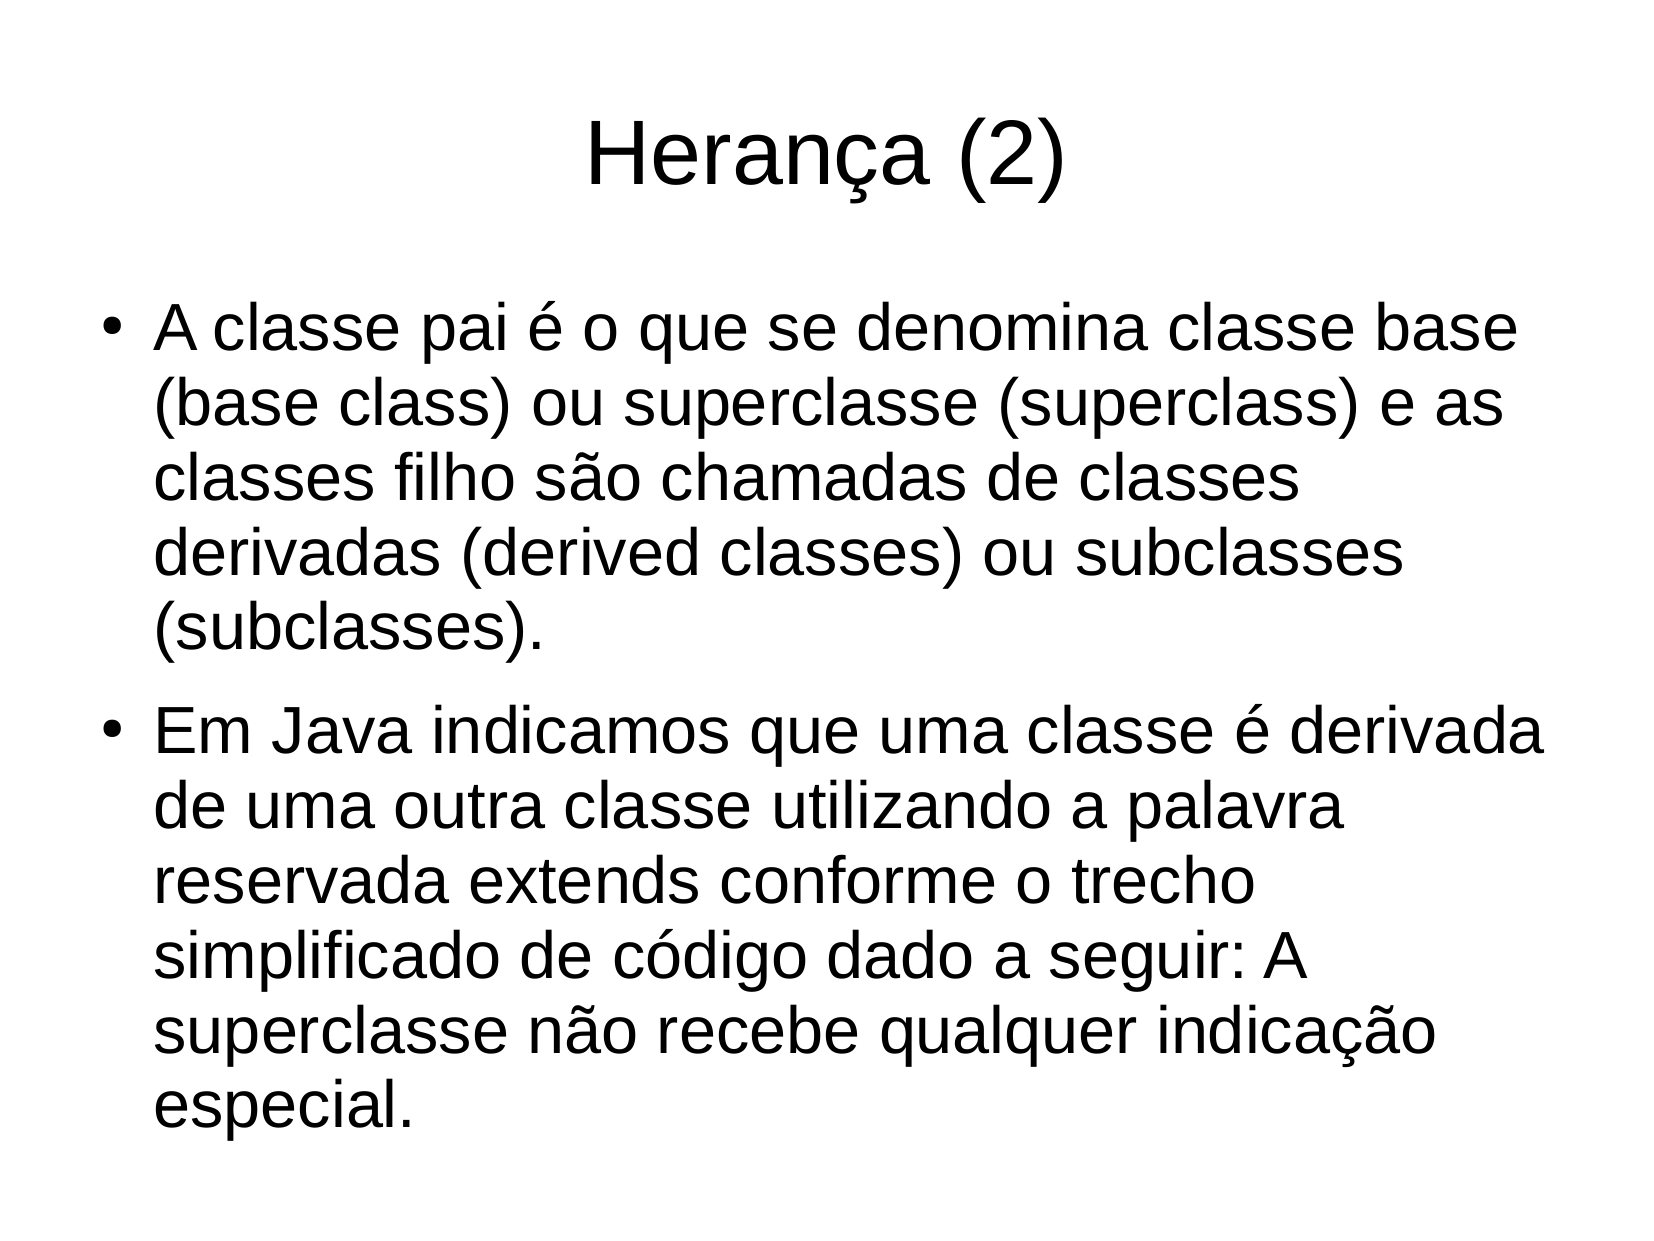

# Herança (2)
A classe pai é o que se denomina classe base (base class) ou superclasse (superclass) e as classes filho são chamadas de classes derivadas (derived classes) ou subclasses (subclasses).
Em Java indicamos que uma classe é derivada de uma outra classe utilizando a palavra reservada extends conforme o trecho simplificado de código dado a seguir: A superclasse não recebe qualquer indicação especial.